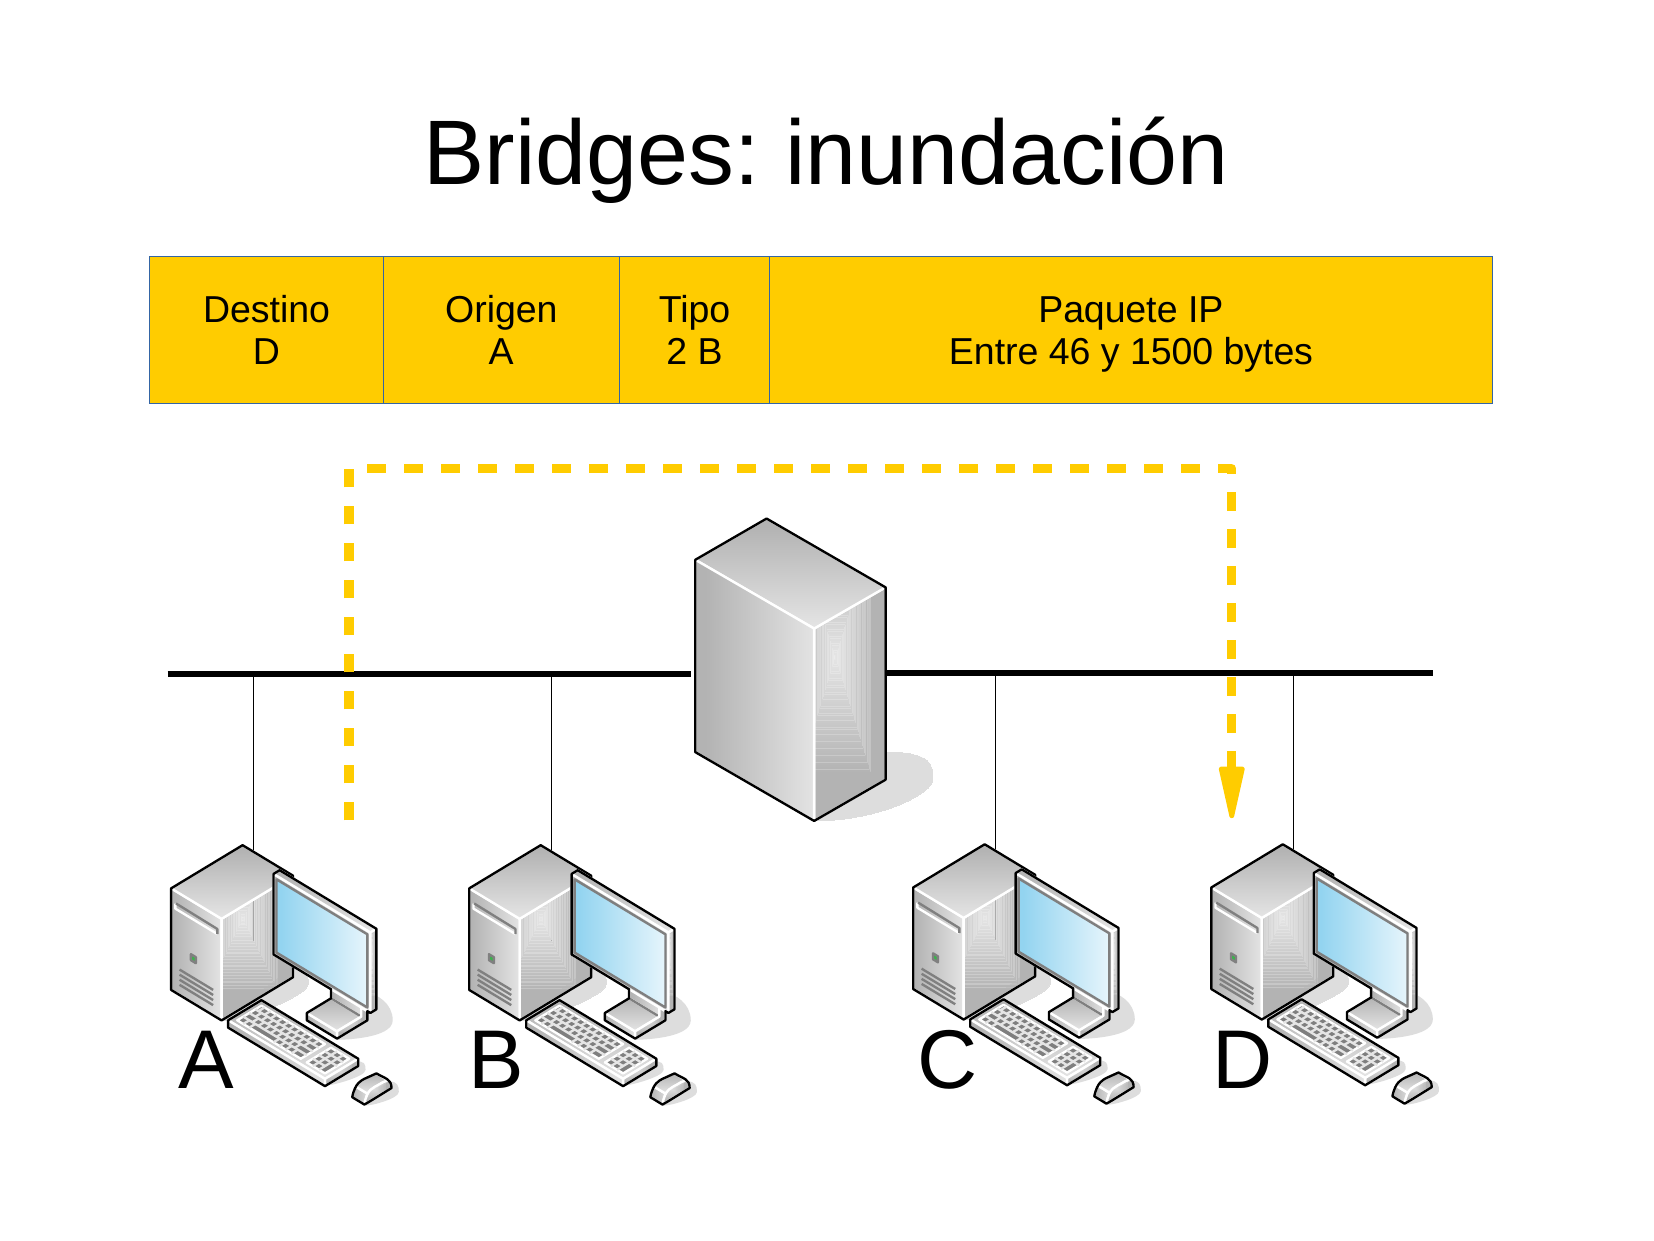

# Bridges: inundación
Destino
D
Origen
A
Tipo
2 B
Paquete IP
Entre 46 y 1500 bytes
A
B
C
D